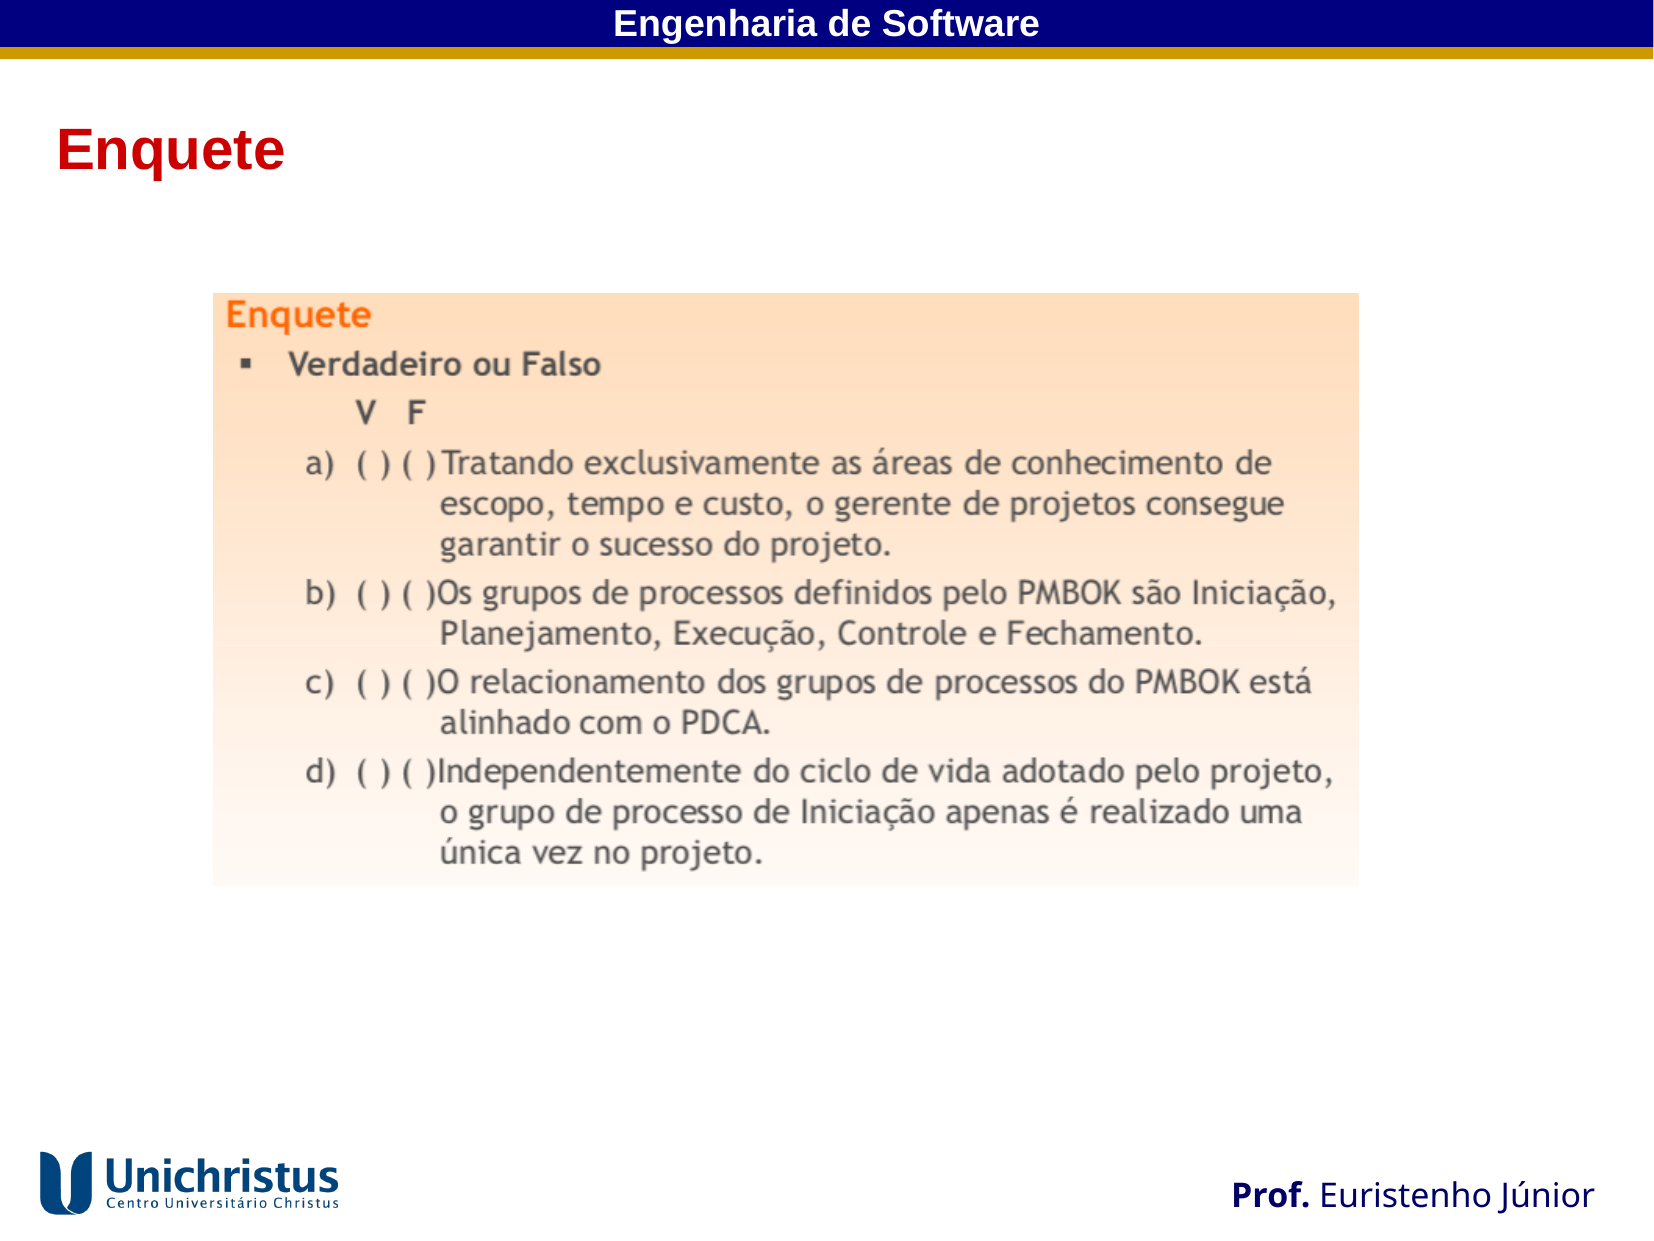

Engenharia de Software
Enquete
Prof. Euristenho Júnior